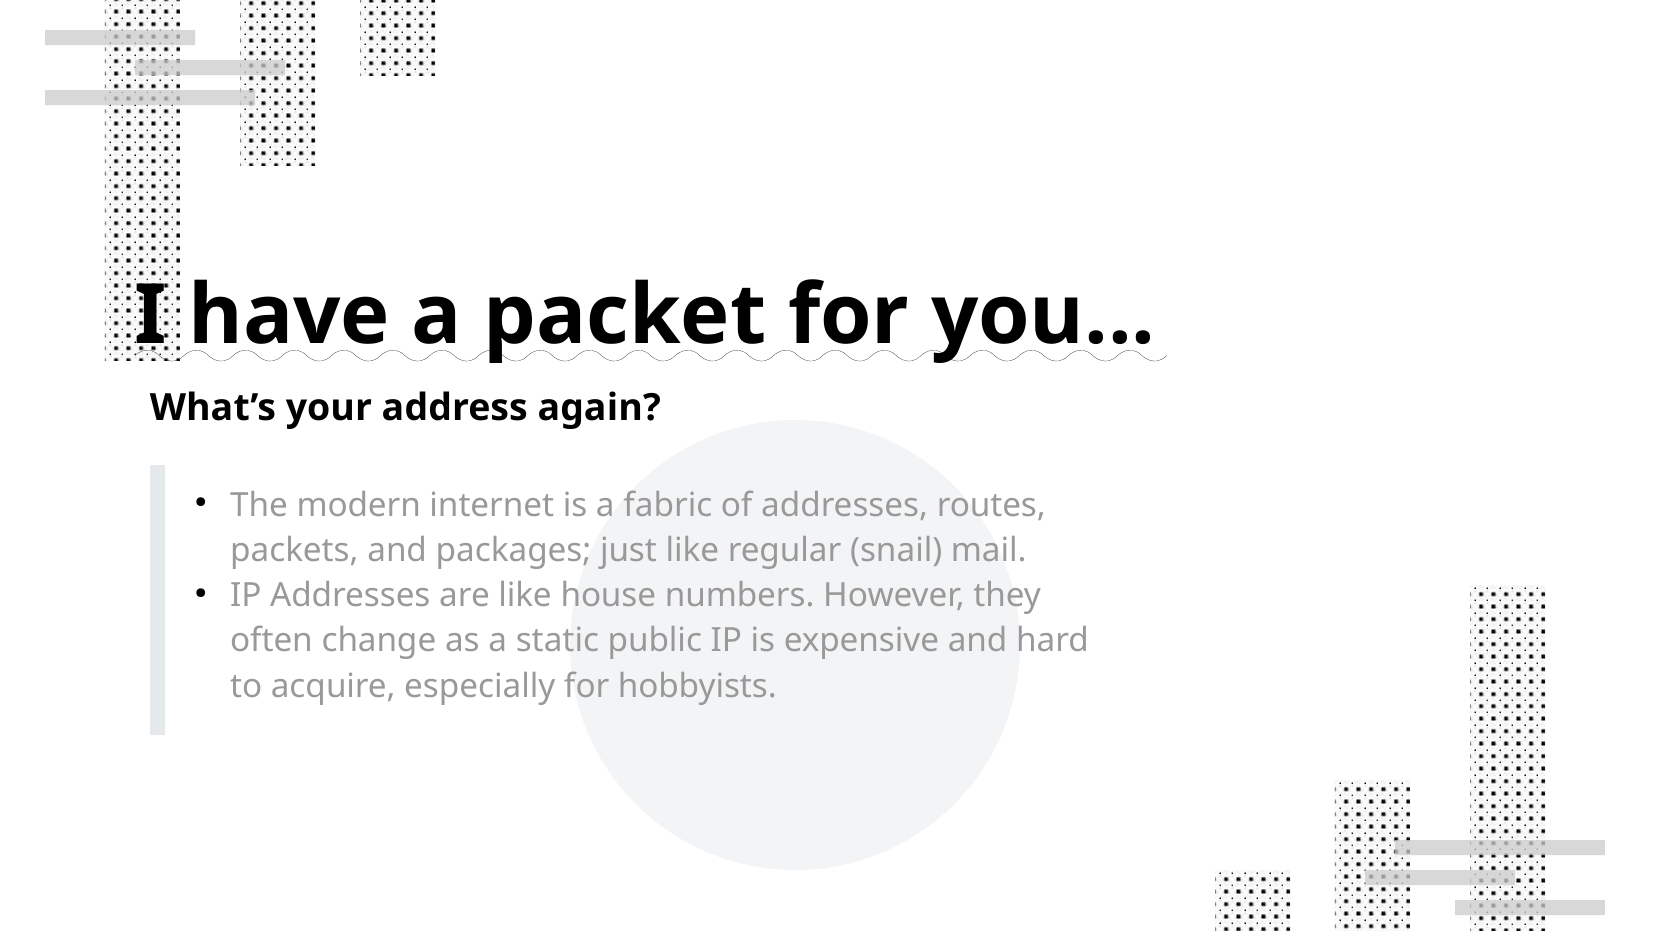

I have a packet for you...
What’s your address again?
The modern internet is a fabric of addresses, routes, packets, and packages; just like regular (snail) mail.
IP Addresses are like house numbers. However, they often change as a static public IP is expensive and hard to acquire, especially for hobbyists.